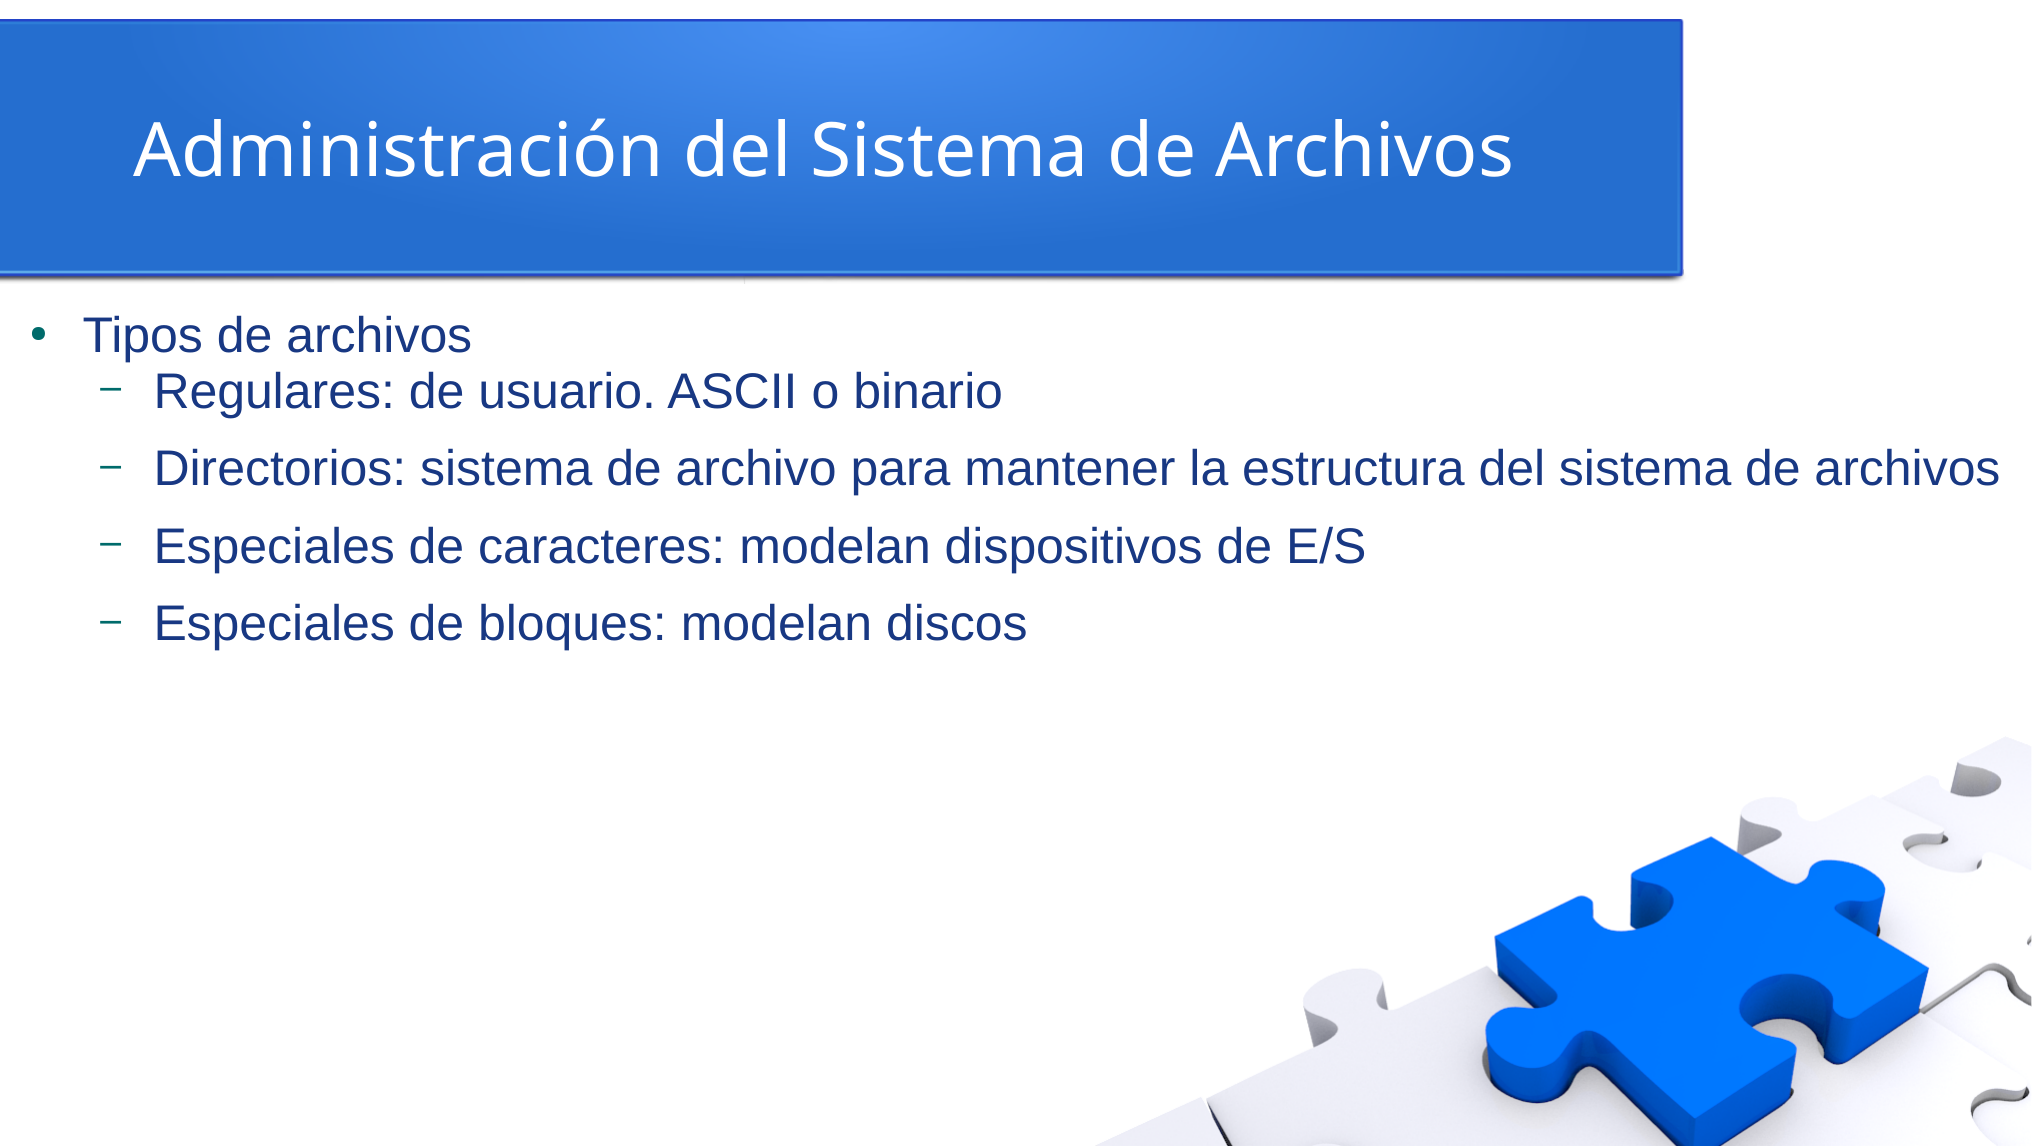

# Administración del Sistema de Archivos
Tipos de archivos
Regulares: de usuario. ASCII o binario
Directorios: sistema de archivo para mantener la estructura del sistema de archivos
Especiales de caracteres: modelan dispositivos de E/S
Especiales de bloques: modelan discos